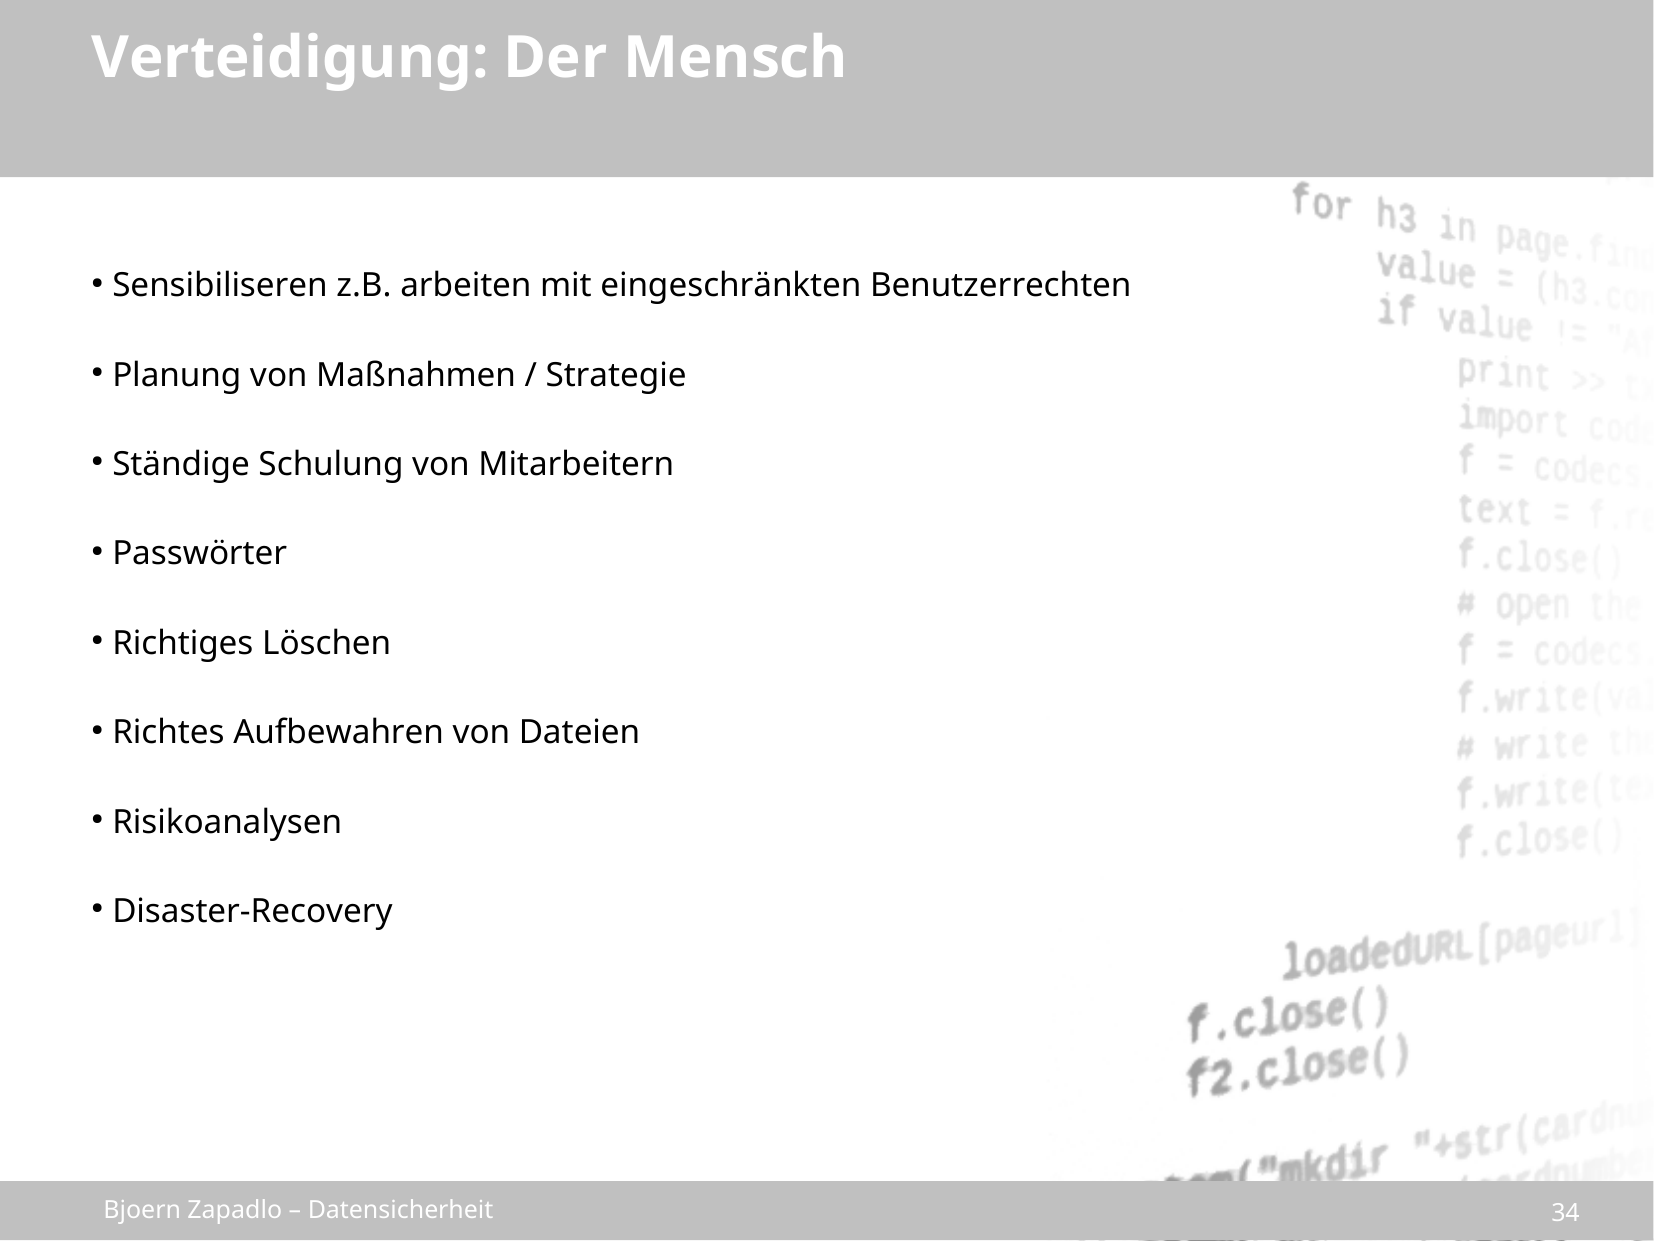

Verteidigung: Der Mensch
 Sensibiliseren z.B. arbeiten mit eingeschränkten Benutzerrechten
 Planung von Maßnahmen / Strategie
 Ständige Schulung von Mitarbeitern
 Passwörter
 Richtiges Löschen
 Richtes Aufbewahren von Dateien
 Risikoanalysen
 Disaster-Recovery